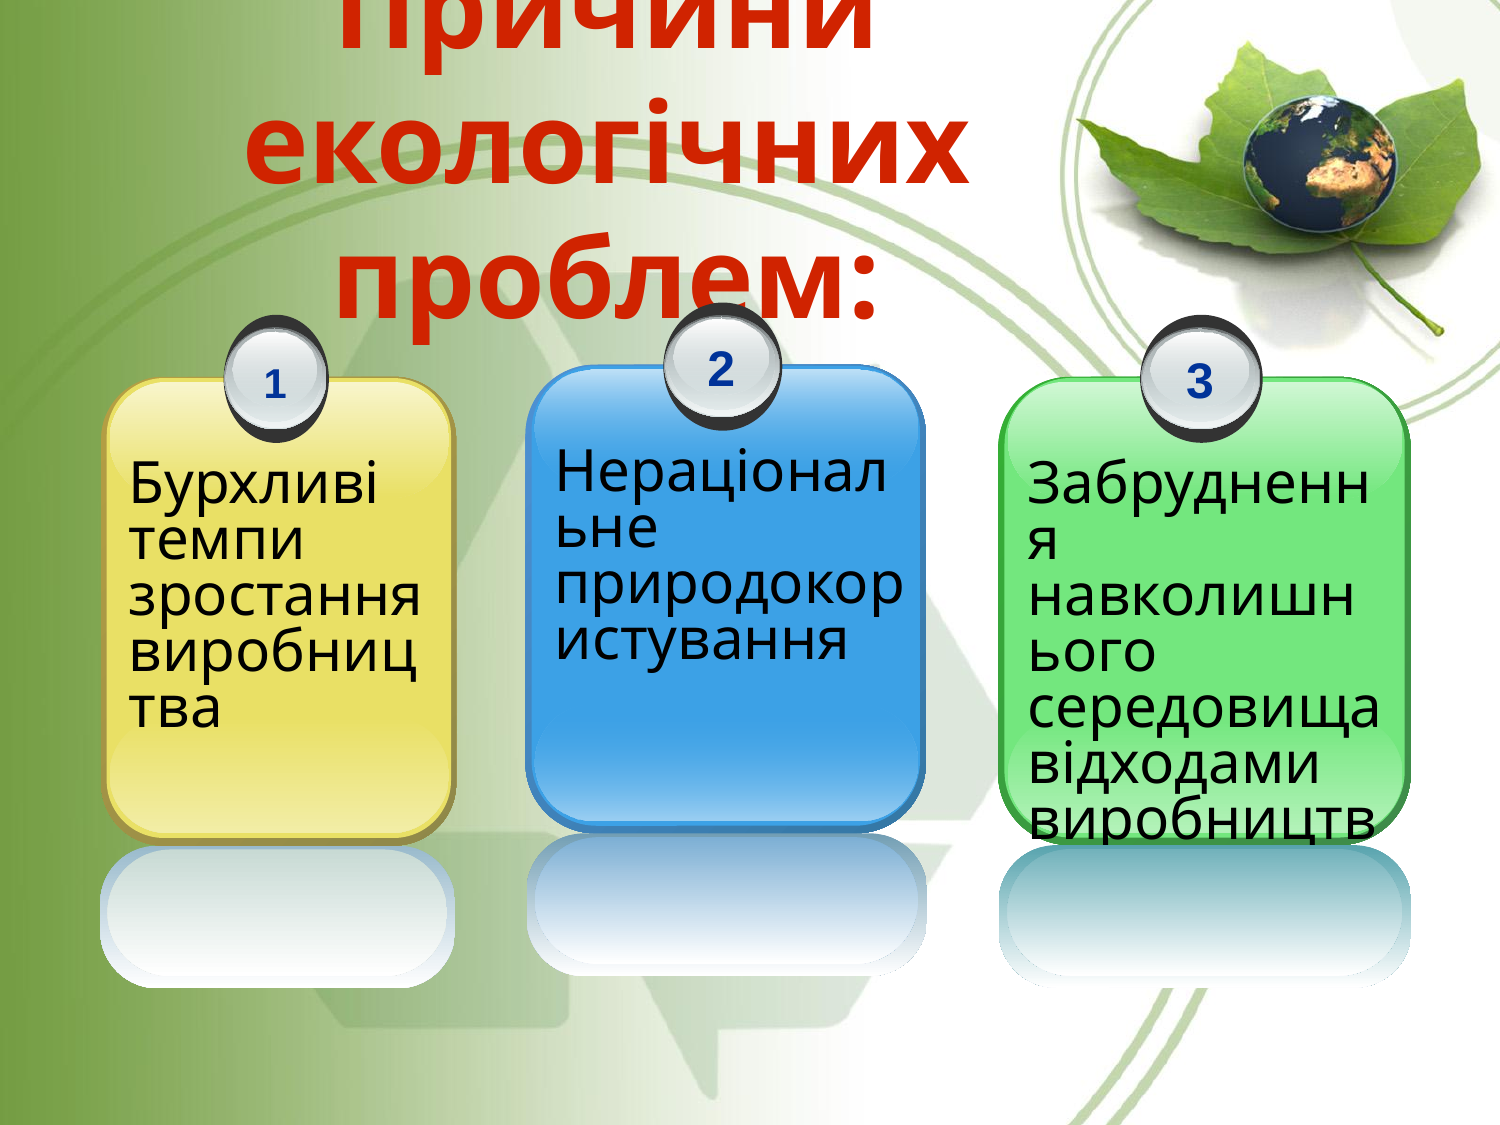

# Причини екологічних проблем:
2
Нераціональне природокористування
1
Бурхливі темпи зростання виробництва
3
Забруднення навколишнього середовища відходами виробництва та суспільства